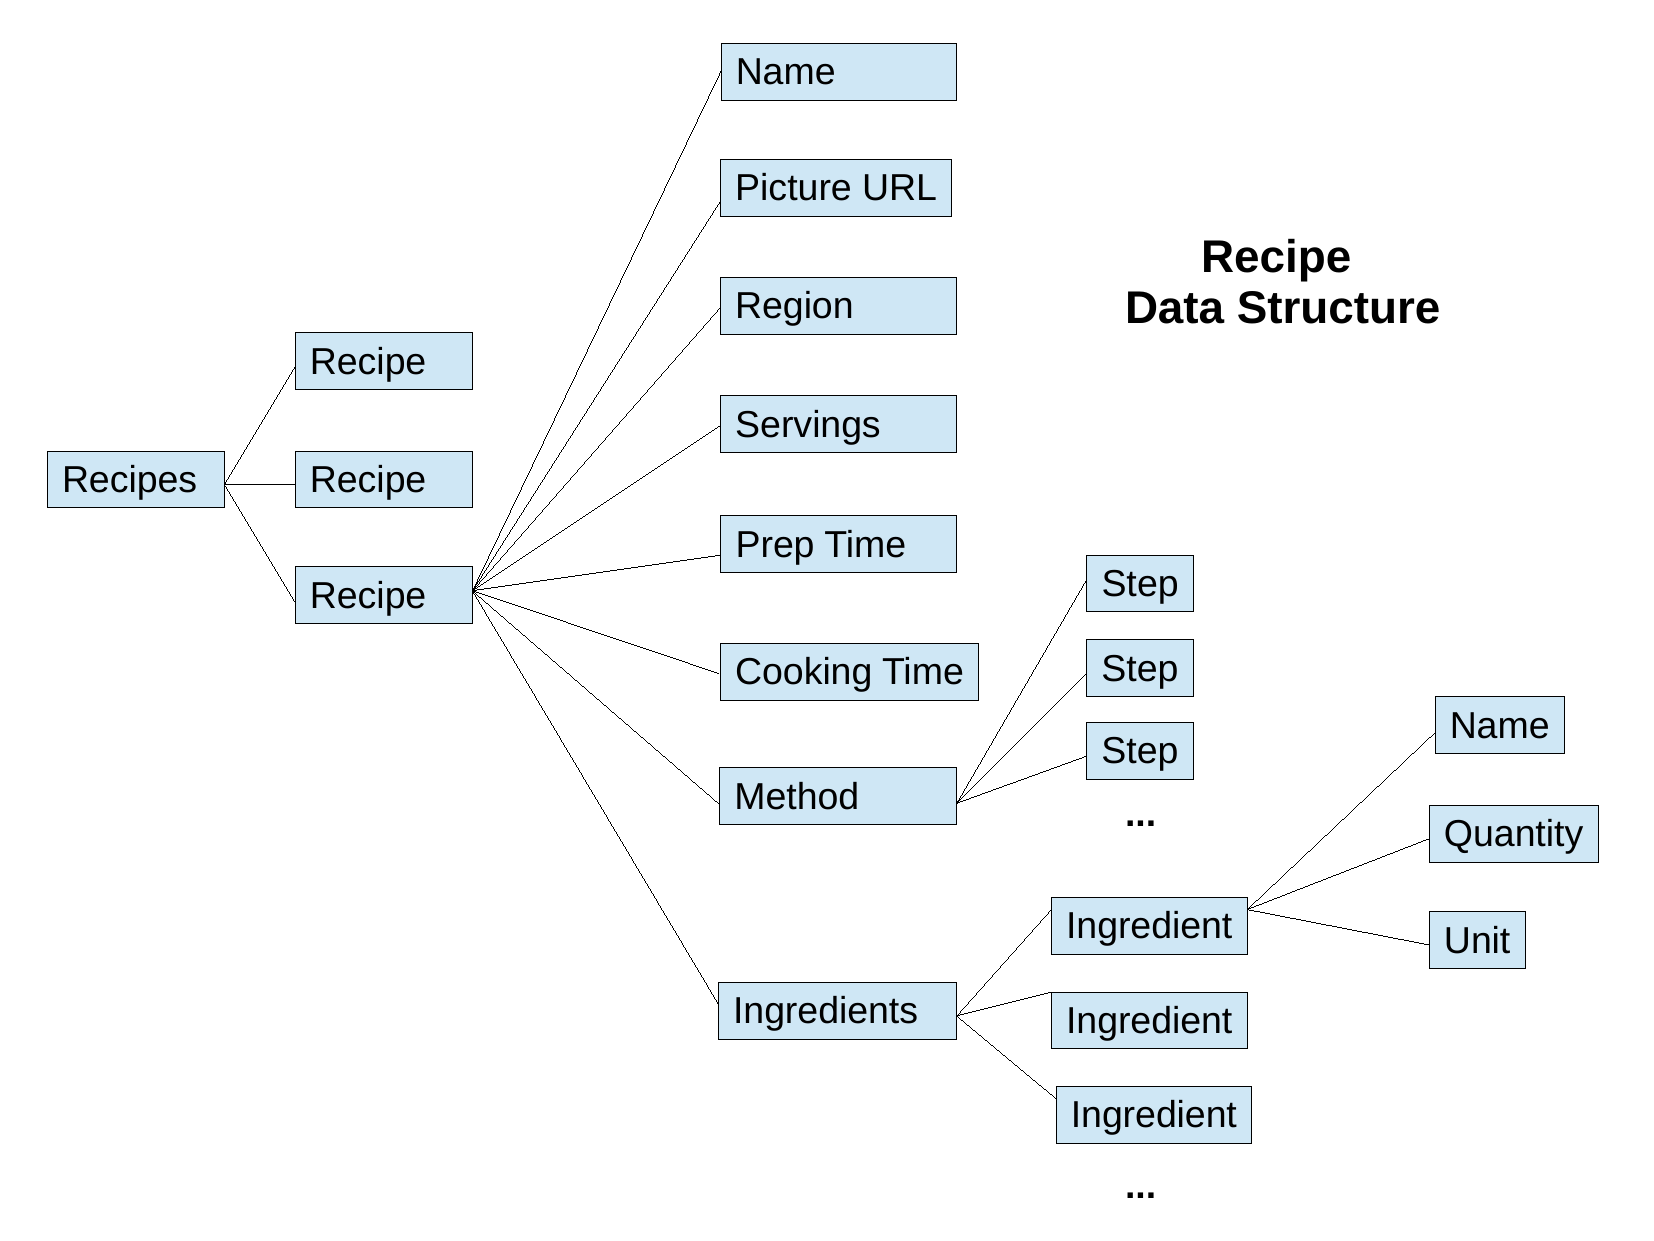

Name
Picture URL
Recipe
Data Structure
Region
Recipe
Servings
Recipes
Recipe
Prep Time
Step
Recipe
Step
Cooking Time
Name
Step
Method
...
Quantity
Ingredient
Unit
Ingredients
Ingredient
Ingredient
...